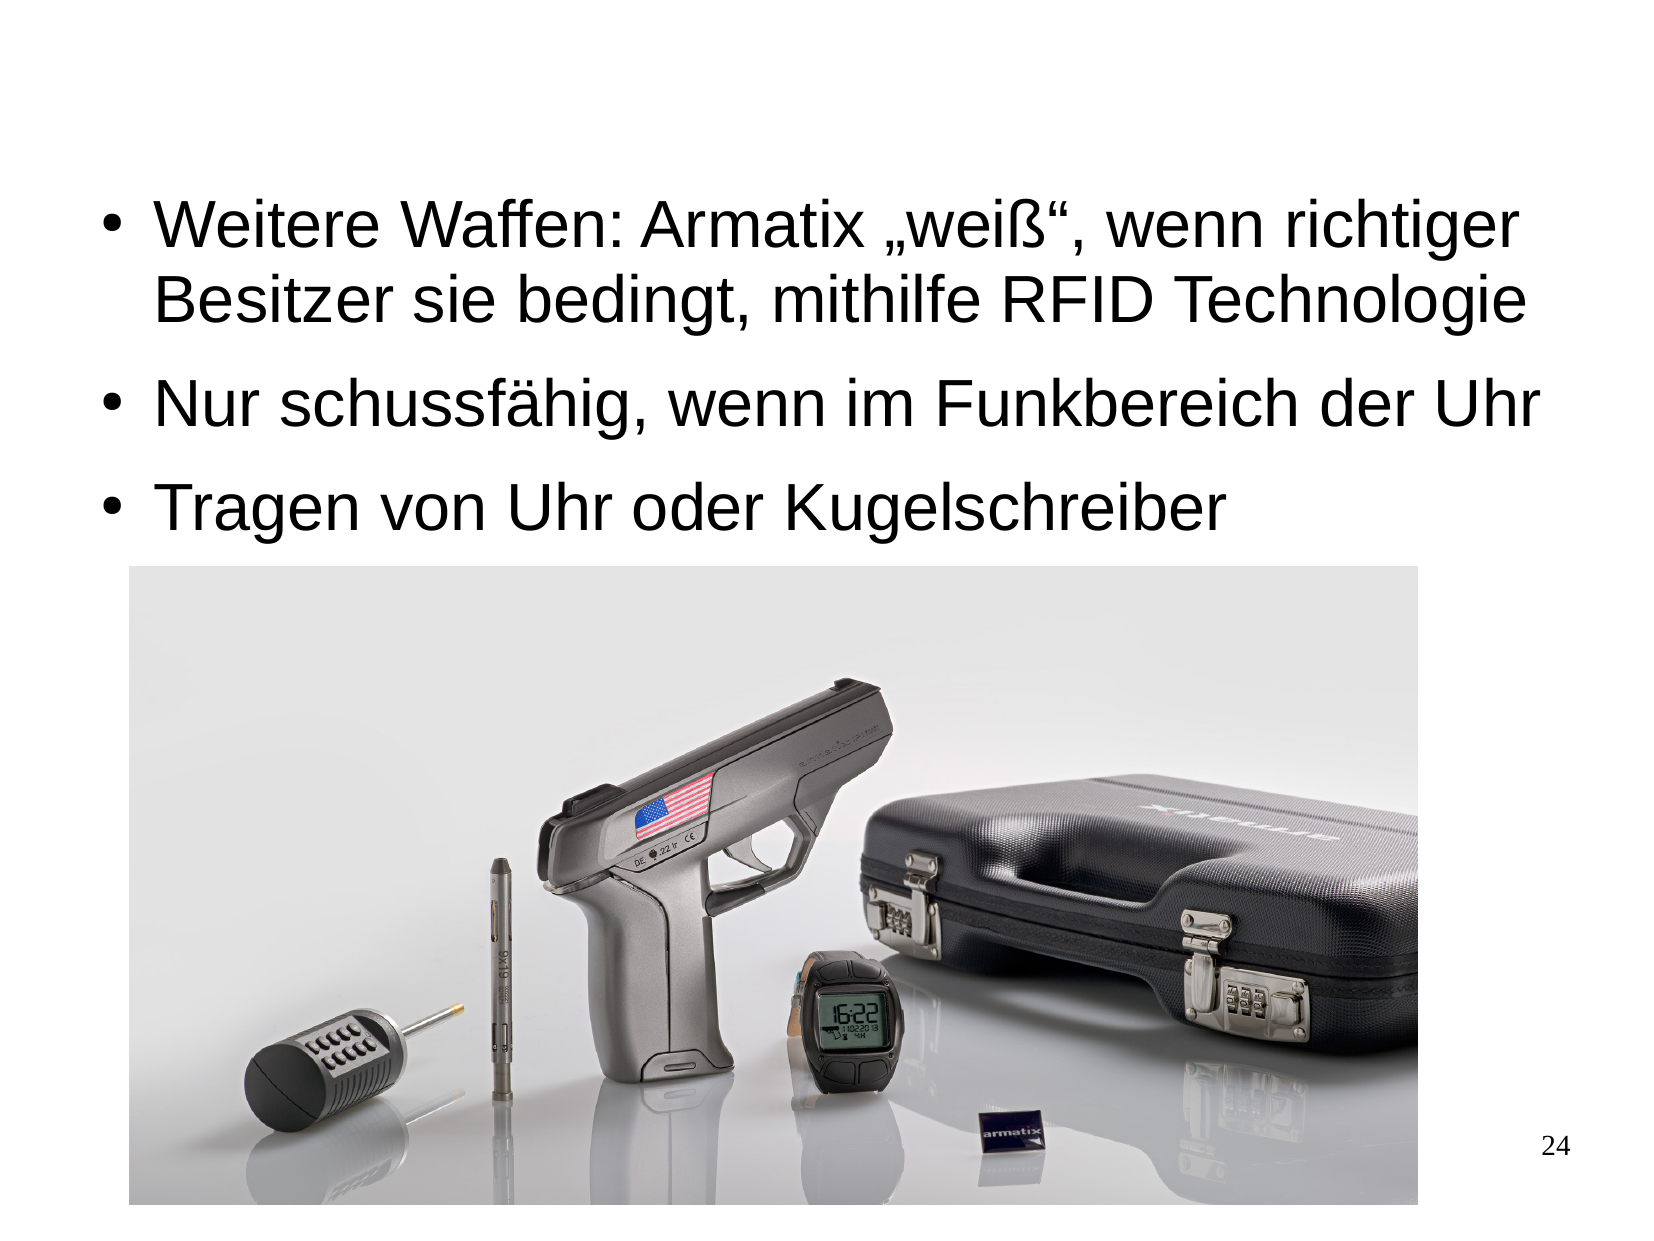

# Weitere Waffen: Armatix „weiß“, wenn richtiger Besitzer sie bedingt, mithilfe RFID Technologie
Nur schussfähig, wenn im Funkbereich der Uhr
Tragen von Uhr oder Kugelschreiber
24